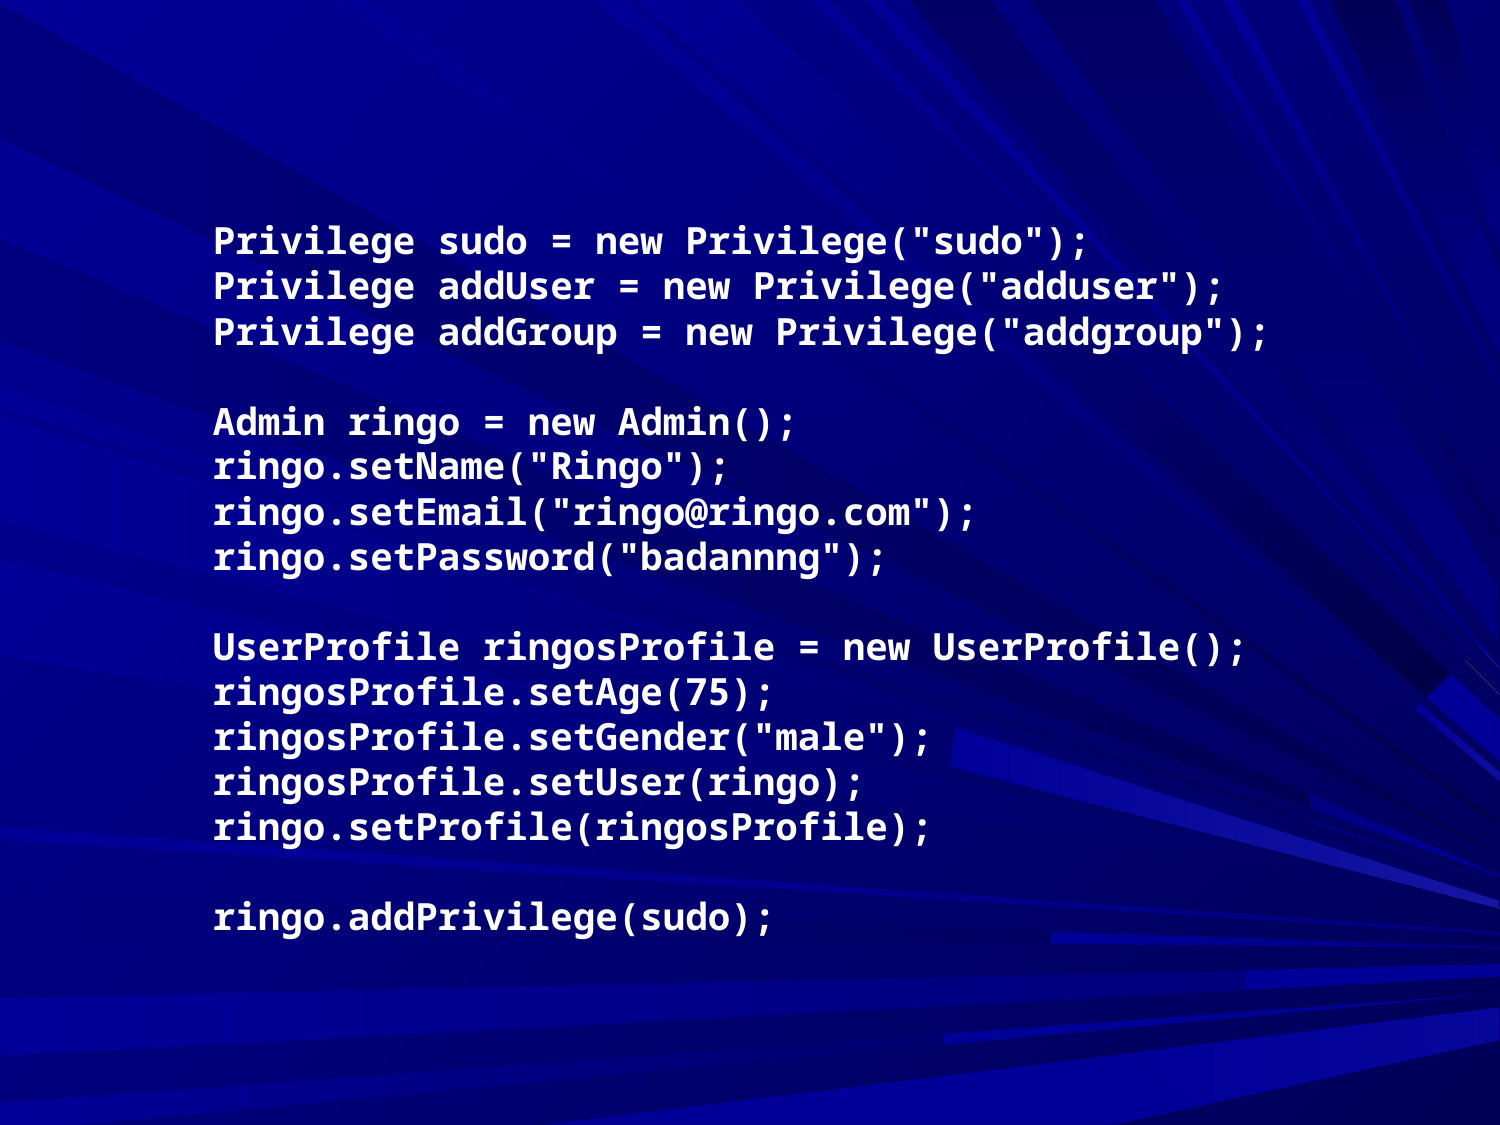

Privilege sudo = new Privilege("sudo");
 Privilege addUser = new Privilege("adduser");
 Privilege addGroup = new Privilege("addgroup");
 Admin ringo = new Admin();
 ringo.setName("Ringo");
 ringo.setEmail("ringo@ringo.com");
 ringo.setPassword("badannng");
 UserProfile ringosProfile = new UserProfile();
 ringosProfile.setAge(75);
 ringosProfile.setGender("male");
 ringosProfile.setUser(ringo);
 ringo.setProfile(ringosProfile);
 ringo.addPrivilege(sudo);